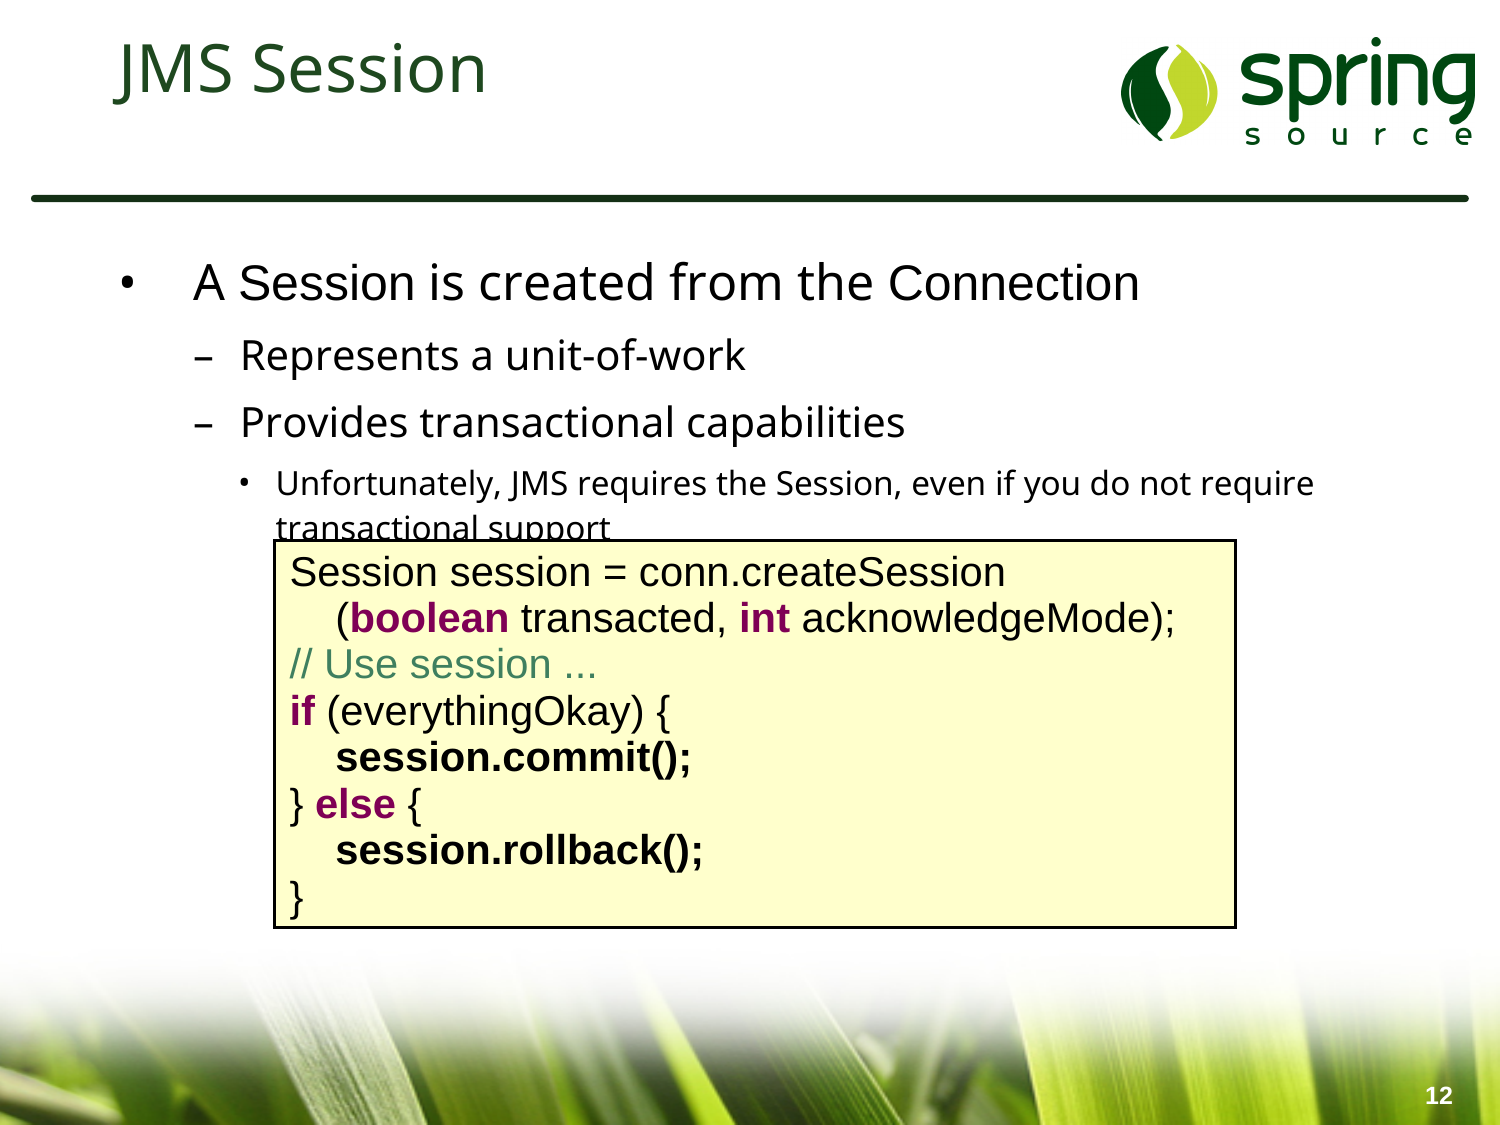

JMS Session
# A Session is created from the Connection
Represents a unit-of-work
Provides transactional capabilities
Unfortunately, JMS requires the Session, even if you do not require transactional support
Session session = conn.createSession
 (boolean transacted, int acknowledgeMode);
// Use session ...
if (everythingOkay) {
 session.commit();
} else {
 session.rollback();
}